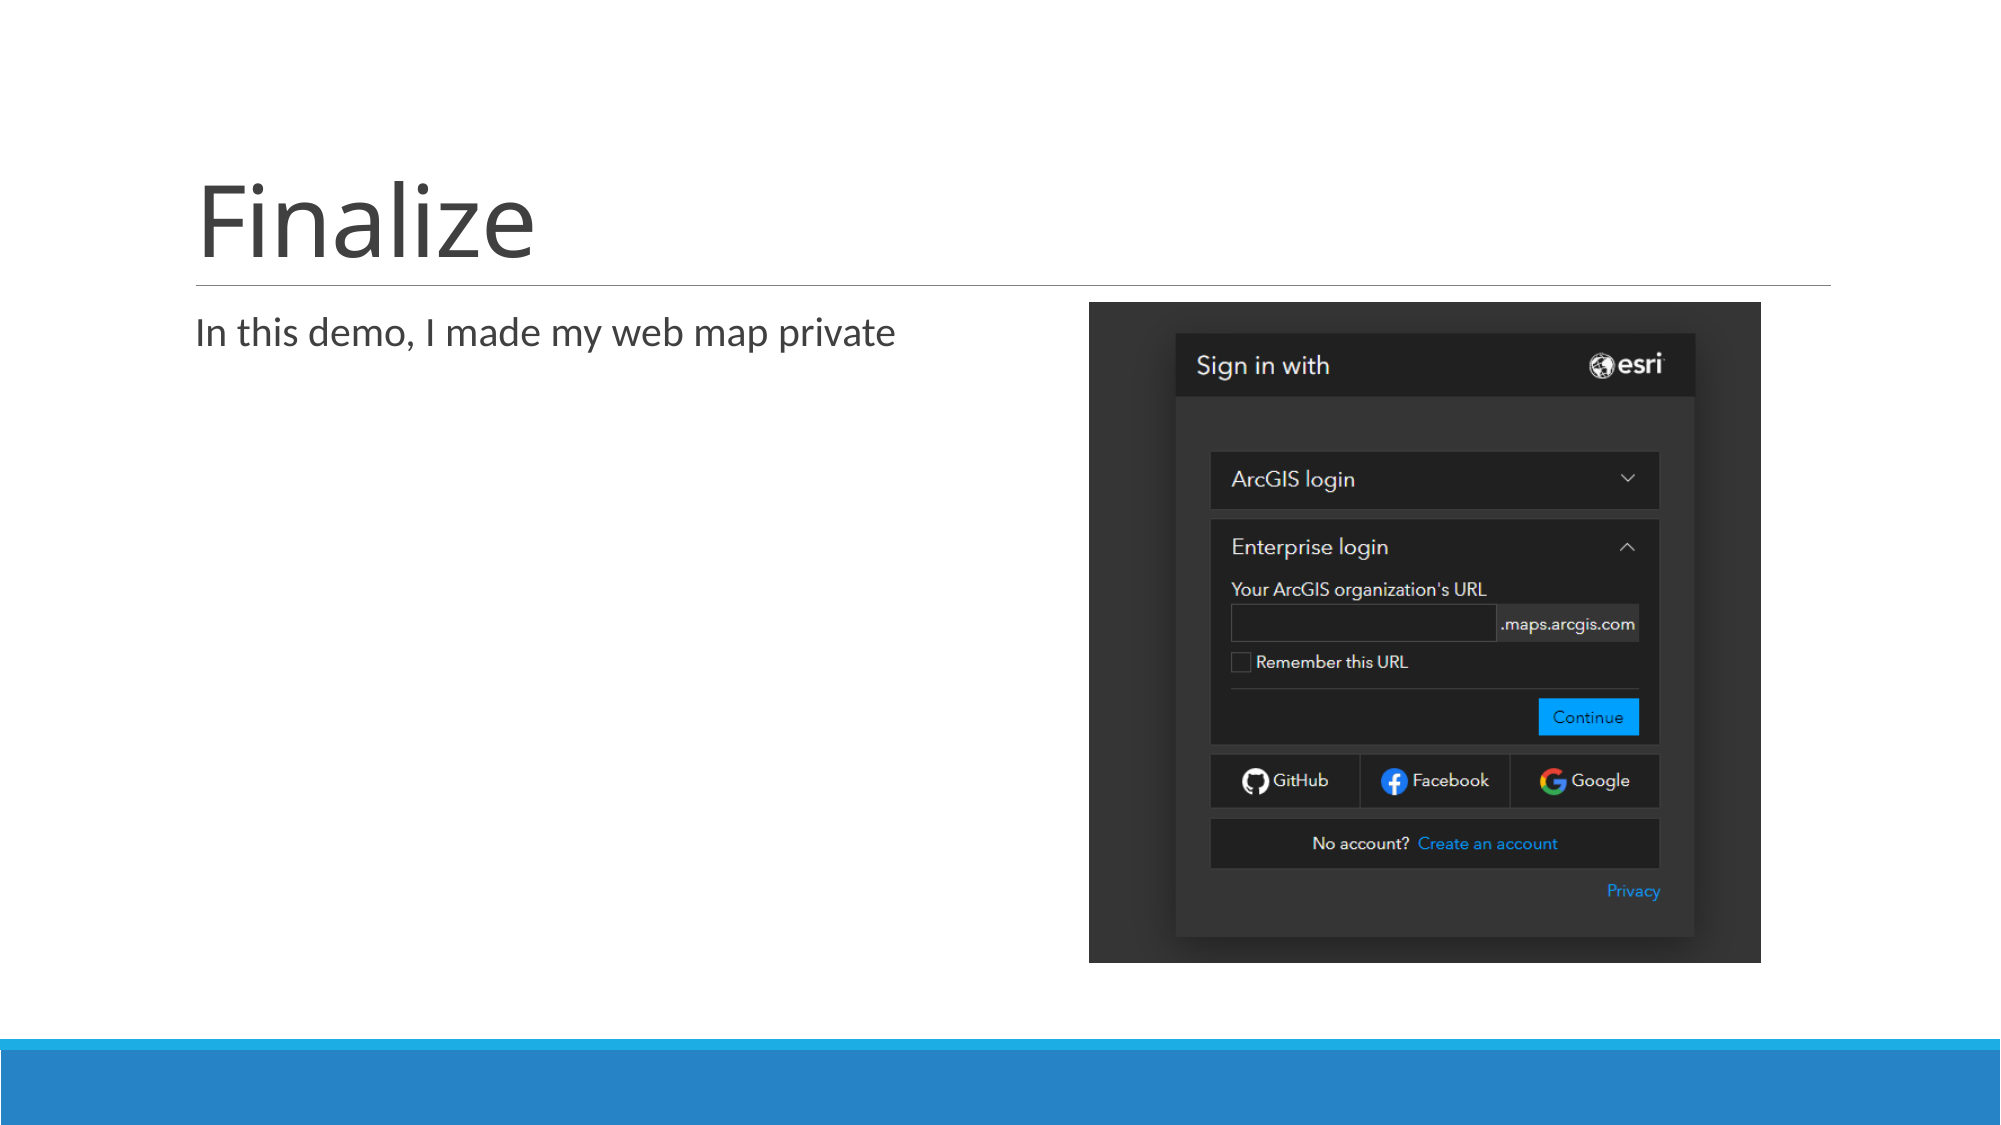

# Finalize
In this demo, I made my web map private